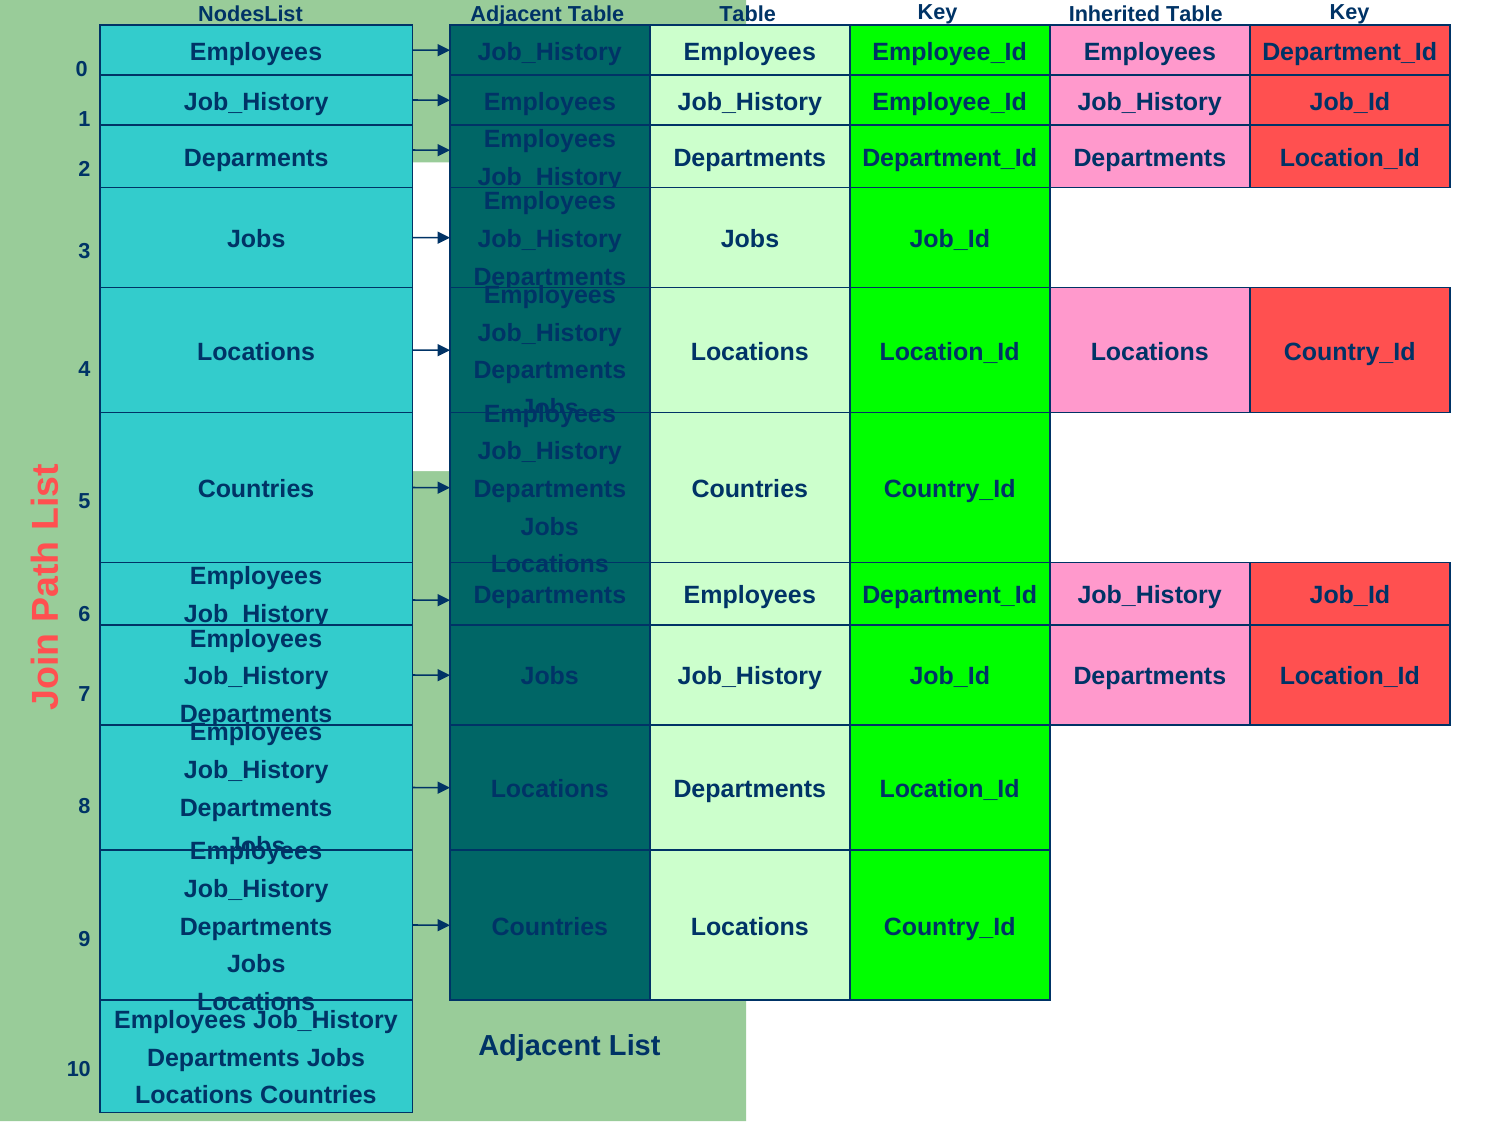

Key
Key
NodesList
Adjacent Table
Table
Inherited Table
Employees
Job_History
Employees
Employee_Id
Employees
Department_Id
0
Job_History
Employees
Job_History
Employee_Id
Job_History
Job_Id
1
Deparments
Employees
Job_History
Departments
Department_Id
Departments
Location_Id
2
Jobs
Employees
Job_History
Departments
Jobs
Job_Id
3
Locations
Employees
Job_History
Departments
Jobs
Locations
Location_Id
Locations
Country_Id
4
Countries
Employees
Job_History
Departments
Jobs
Locations
Countries
Country_Id
5
Join Path List
Employees
Job_History
Departments
Employees
Department_Id
Job_History
Job_Id
6
Employees
Job_History
Departments
Jobs
Job_History
Job_Id
Departments
Location_Id
7
Employees
Job_History
Departments
Jobs
Locations
Departments
Location_Id
8
Employees
Job_History
Departments
Jobs
Locations
Countries
Locations
Country_Id
9
Employees Job_History
Departments Jobs
Locations Countries
Adjacent List
10